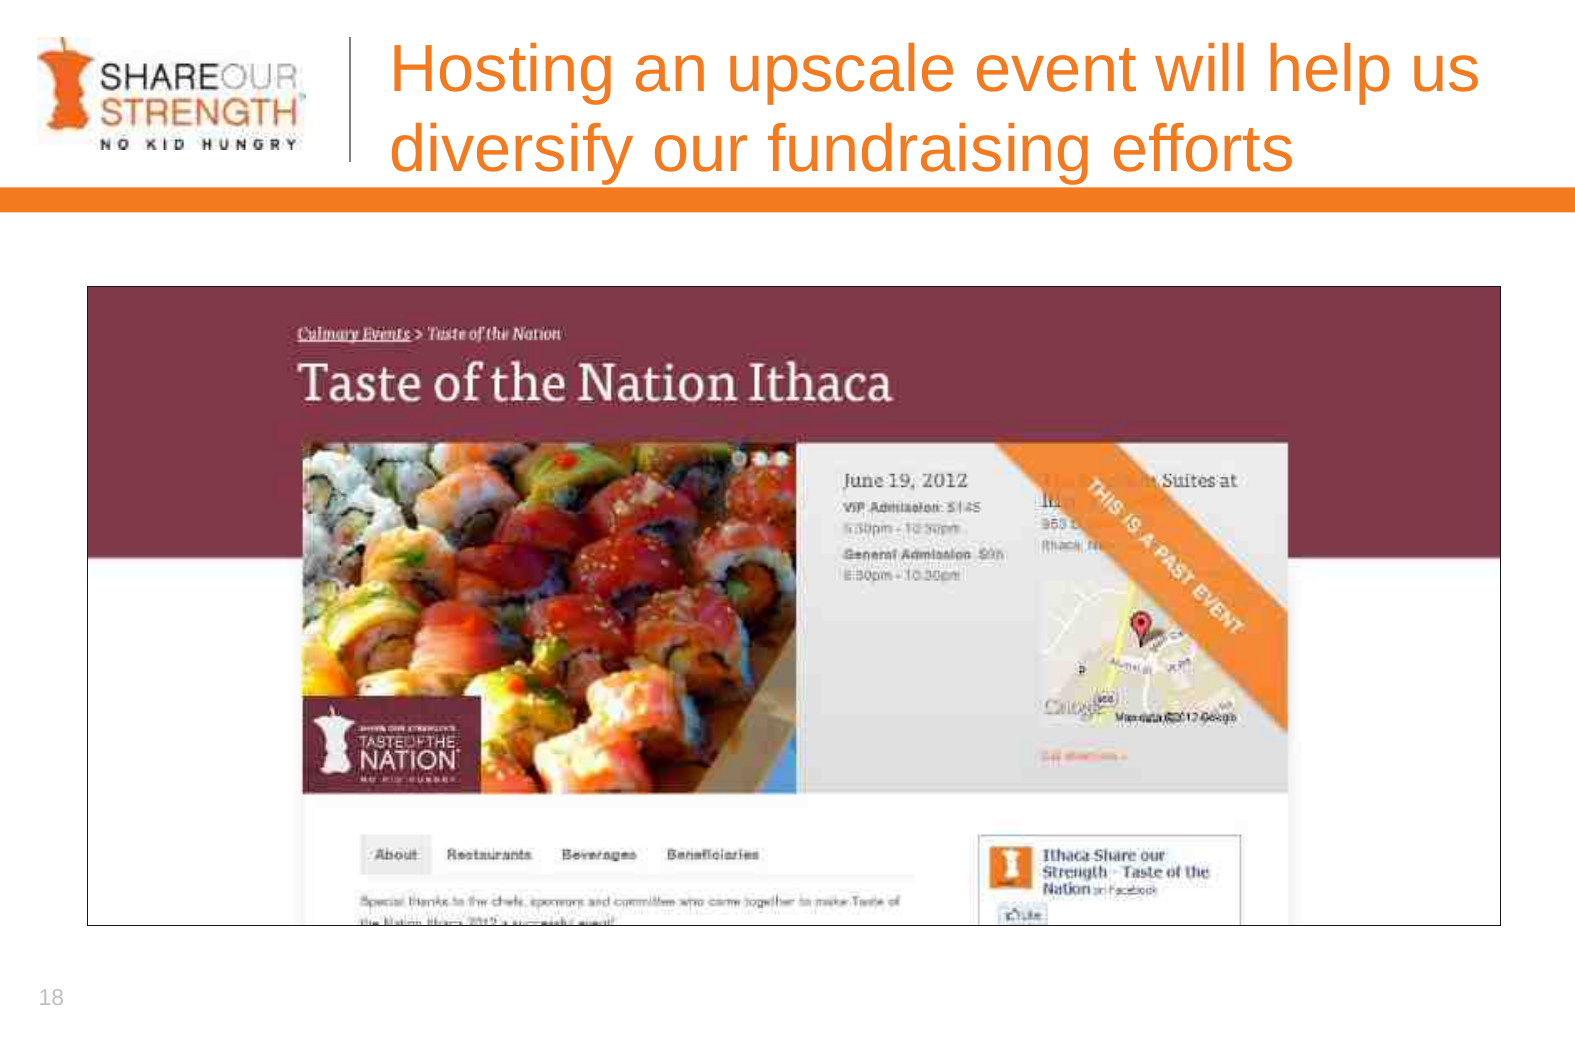

# Hosting an upscale event will help us diversify our fundraising efforts